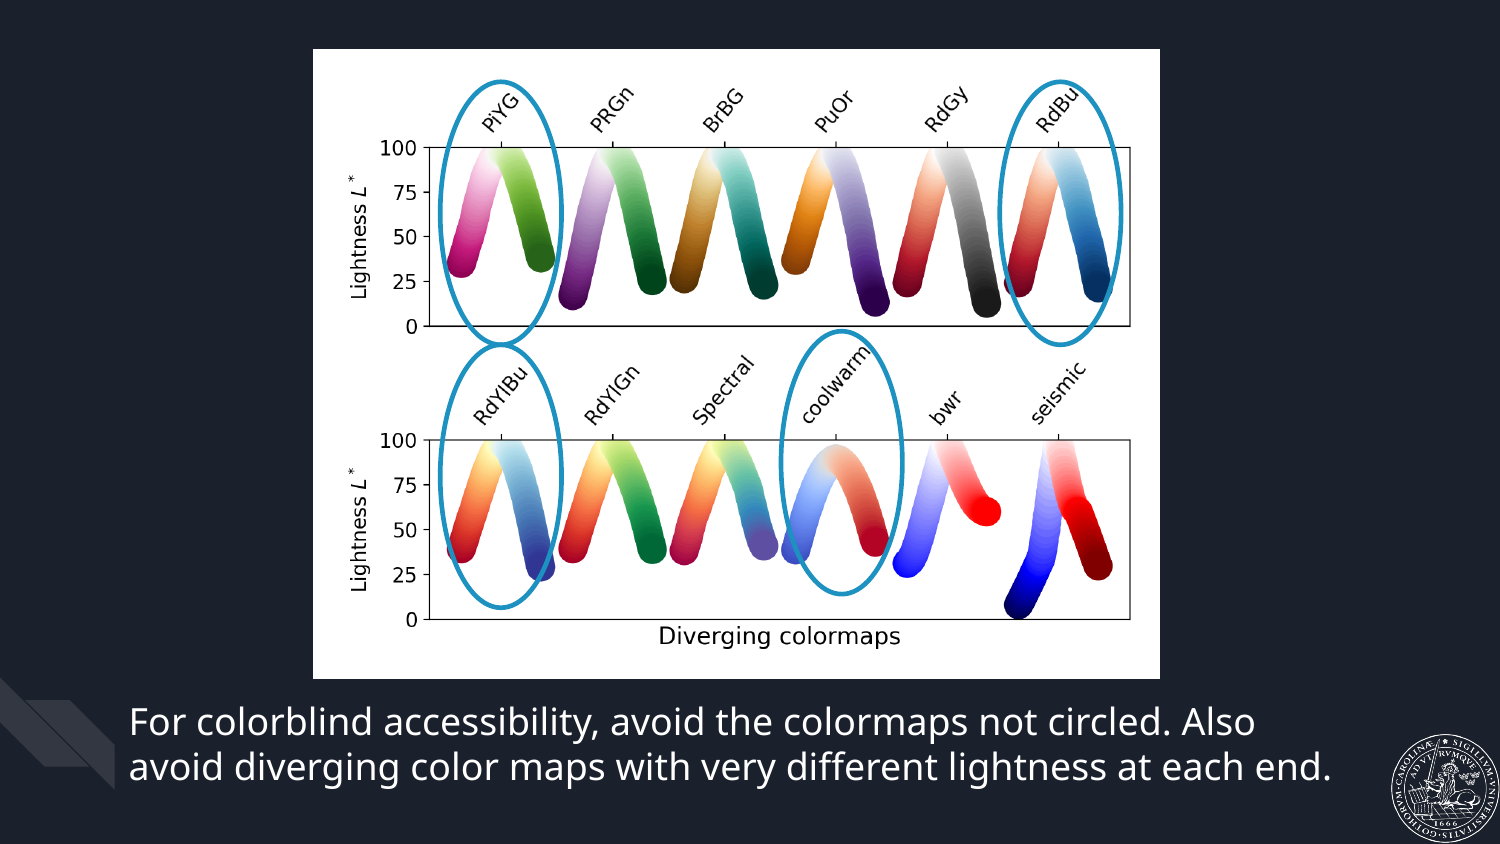

# For colorblind accessibility, avoid the colormaps not circled. Also avoid diverging color maps with very different lightness at each end.